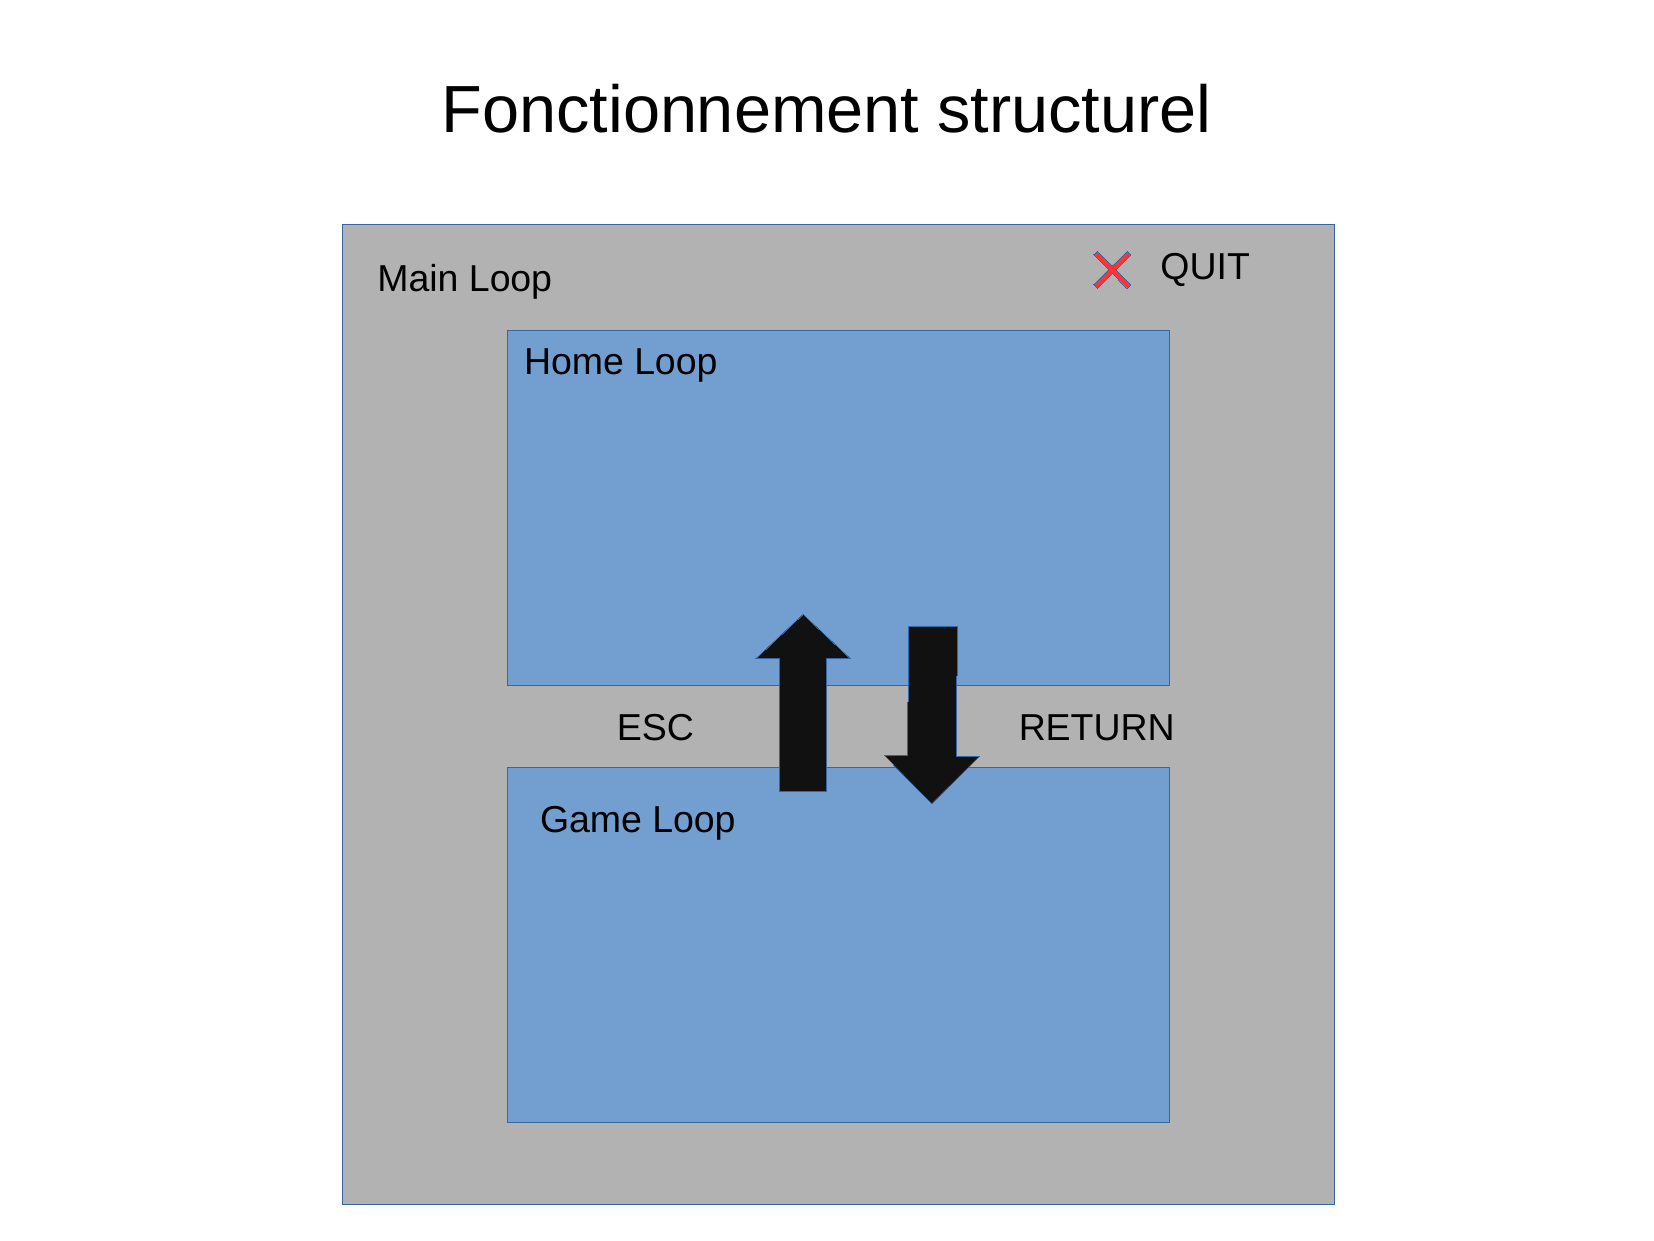

# Fonctionnement structurel
QUIT
Main Loop
Home Loop
ESC
RETURN
Game Loop